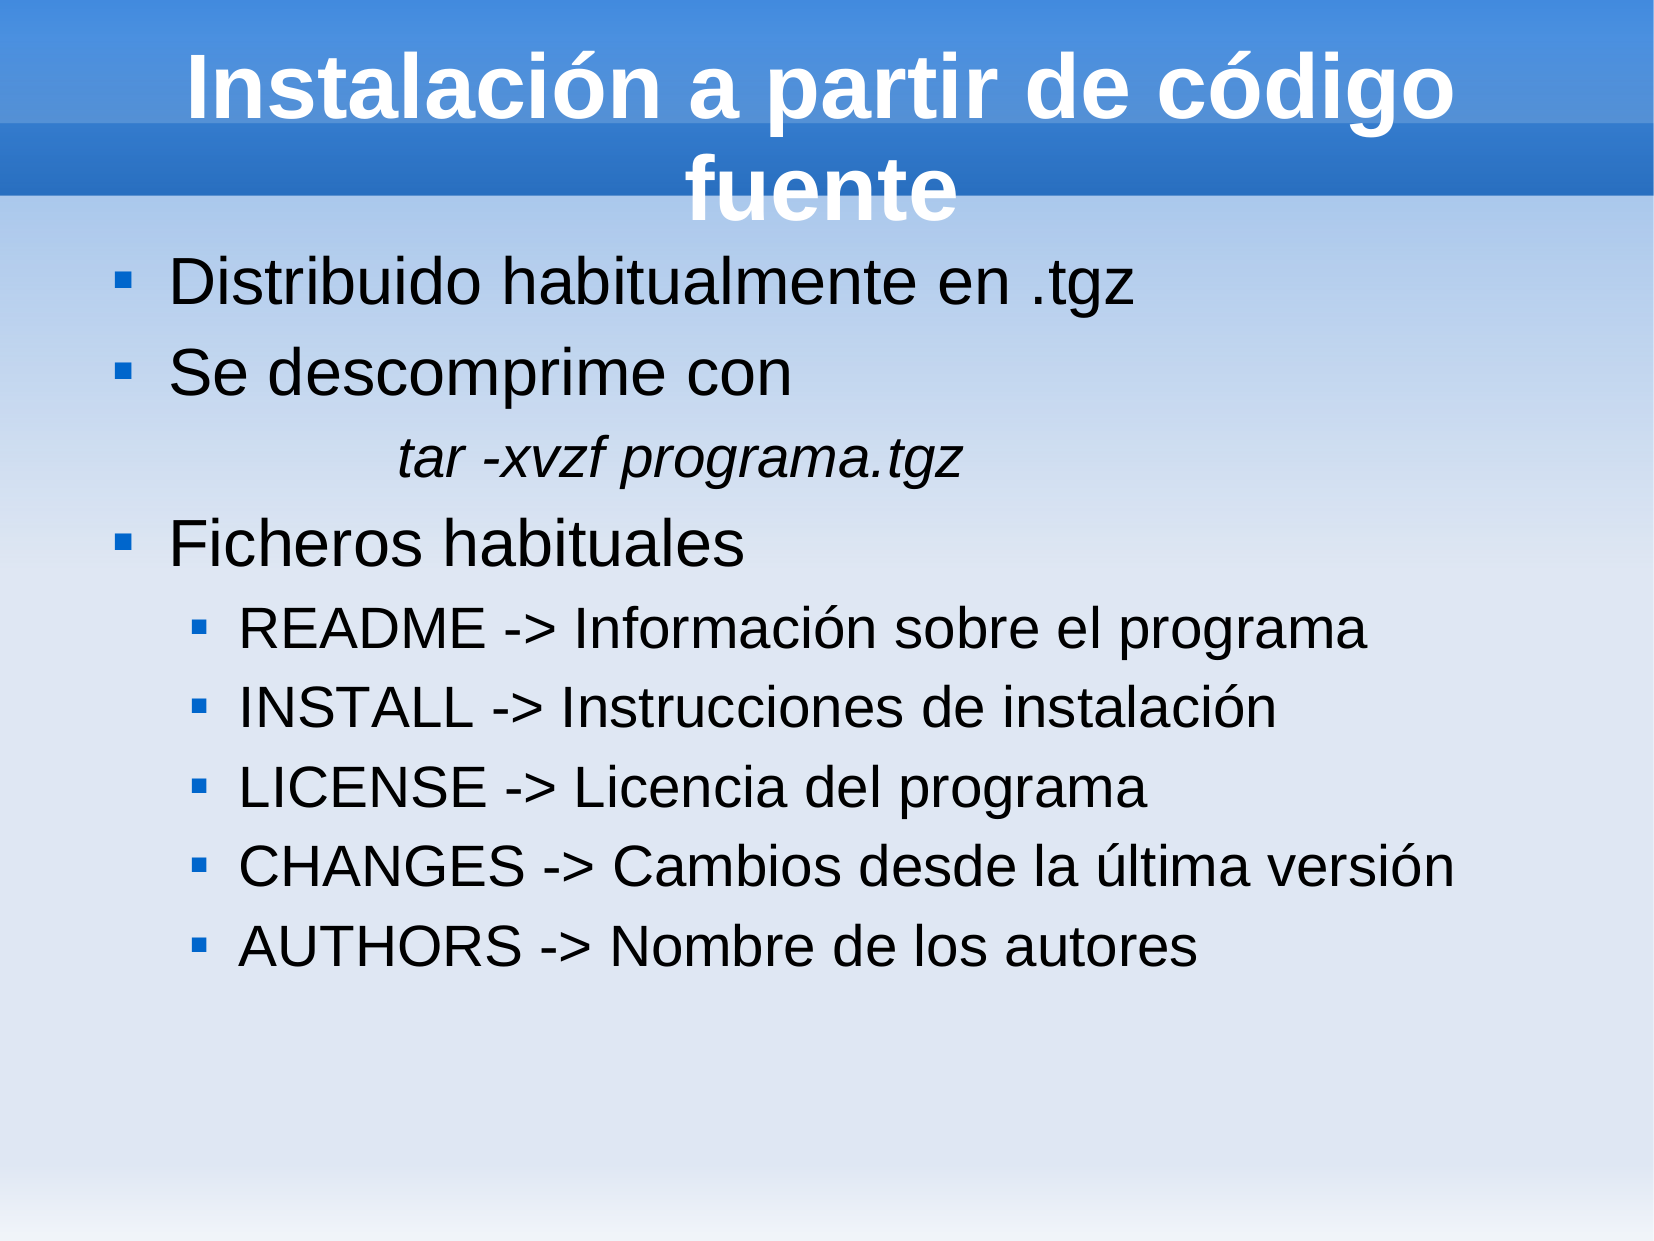

# Instalación a partir de código fuente
Distribuido habitualmente en .tgz
Se descomprime con
			tar -xvzf programa.tgz
Ficheros habituales
README -> Información sobre el programa
INSTALL -> Instrucciones de instalación
LICENSE -> Licencia del programa
CHANGES -> Cambios desde la última versión
AUTHORS -> Nombre de los autores